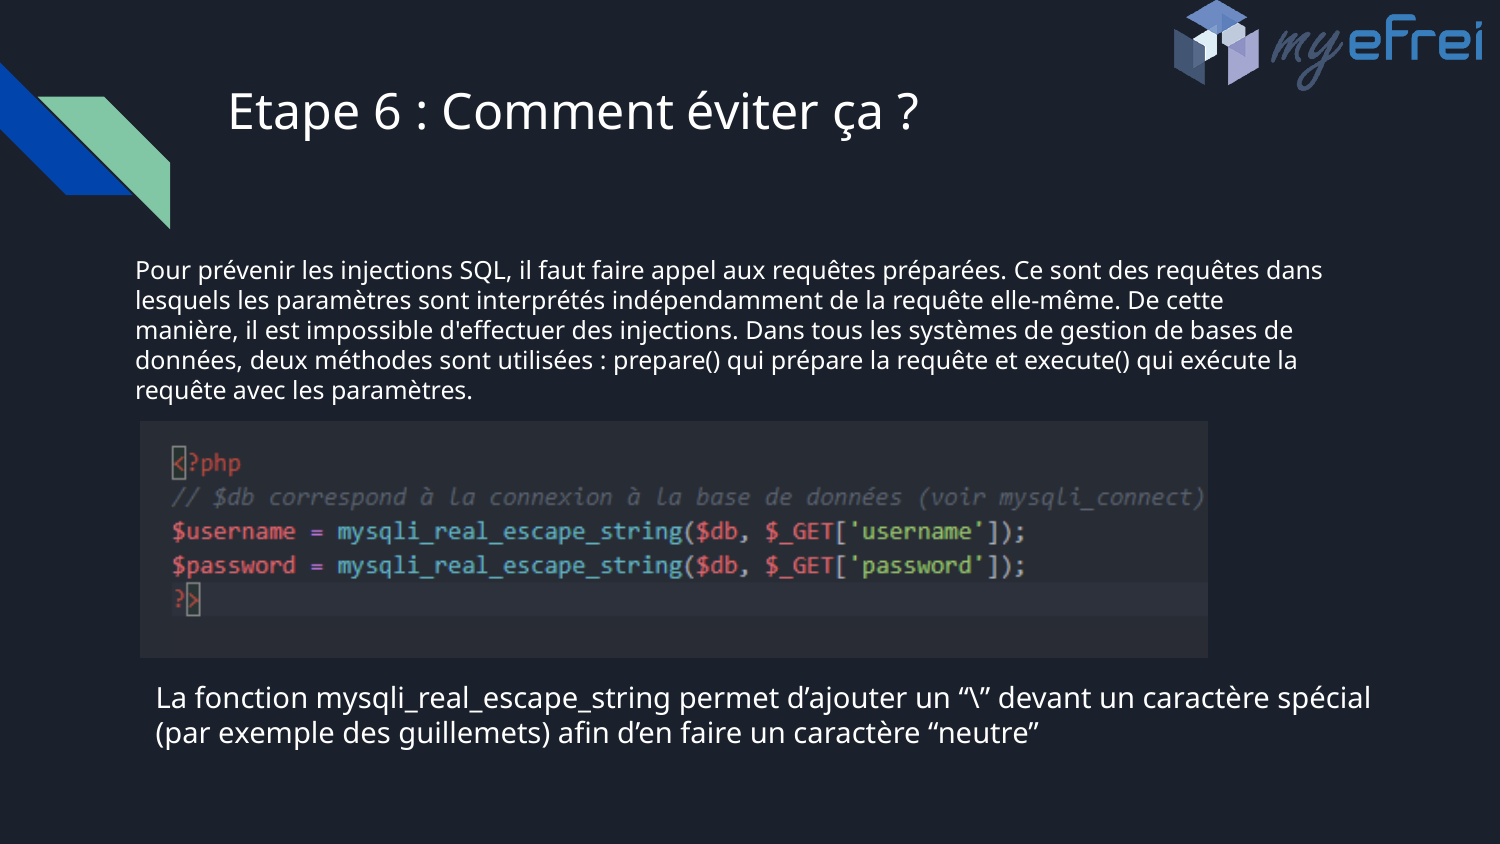

# Etape 6 : Comment éviter ça ?
Pour prévenir les injections SQL, il faut faire appel aux requêtes préparées. Ce sont des requêtes dans lesquels les paramètres sont interprétés indépendamment de la requête elle-même. De cette manière, il est impossible d'effectuer des injections. Dans tous les systèmes de gestion de bases de données, deux méthodes sont utilisées : prepare() qui prépare la requête et execute() qui exécute la requête avec les paramètres.
La fonction mysqli_real_escape_string permet d’ajouter un “\” devant un caractère spécial (par exemple des guillemets) afin d’en faire un caractère “neutre”